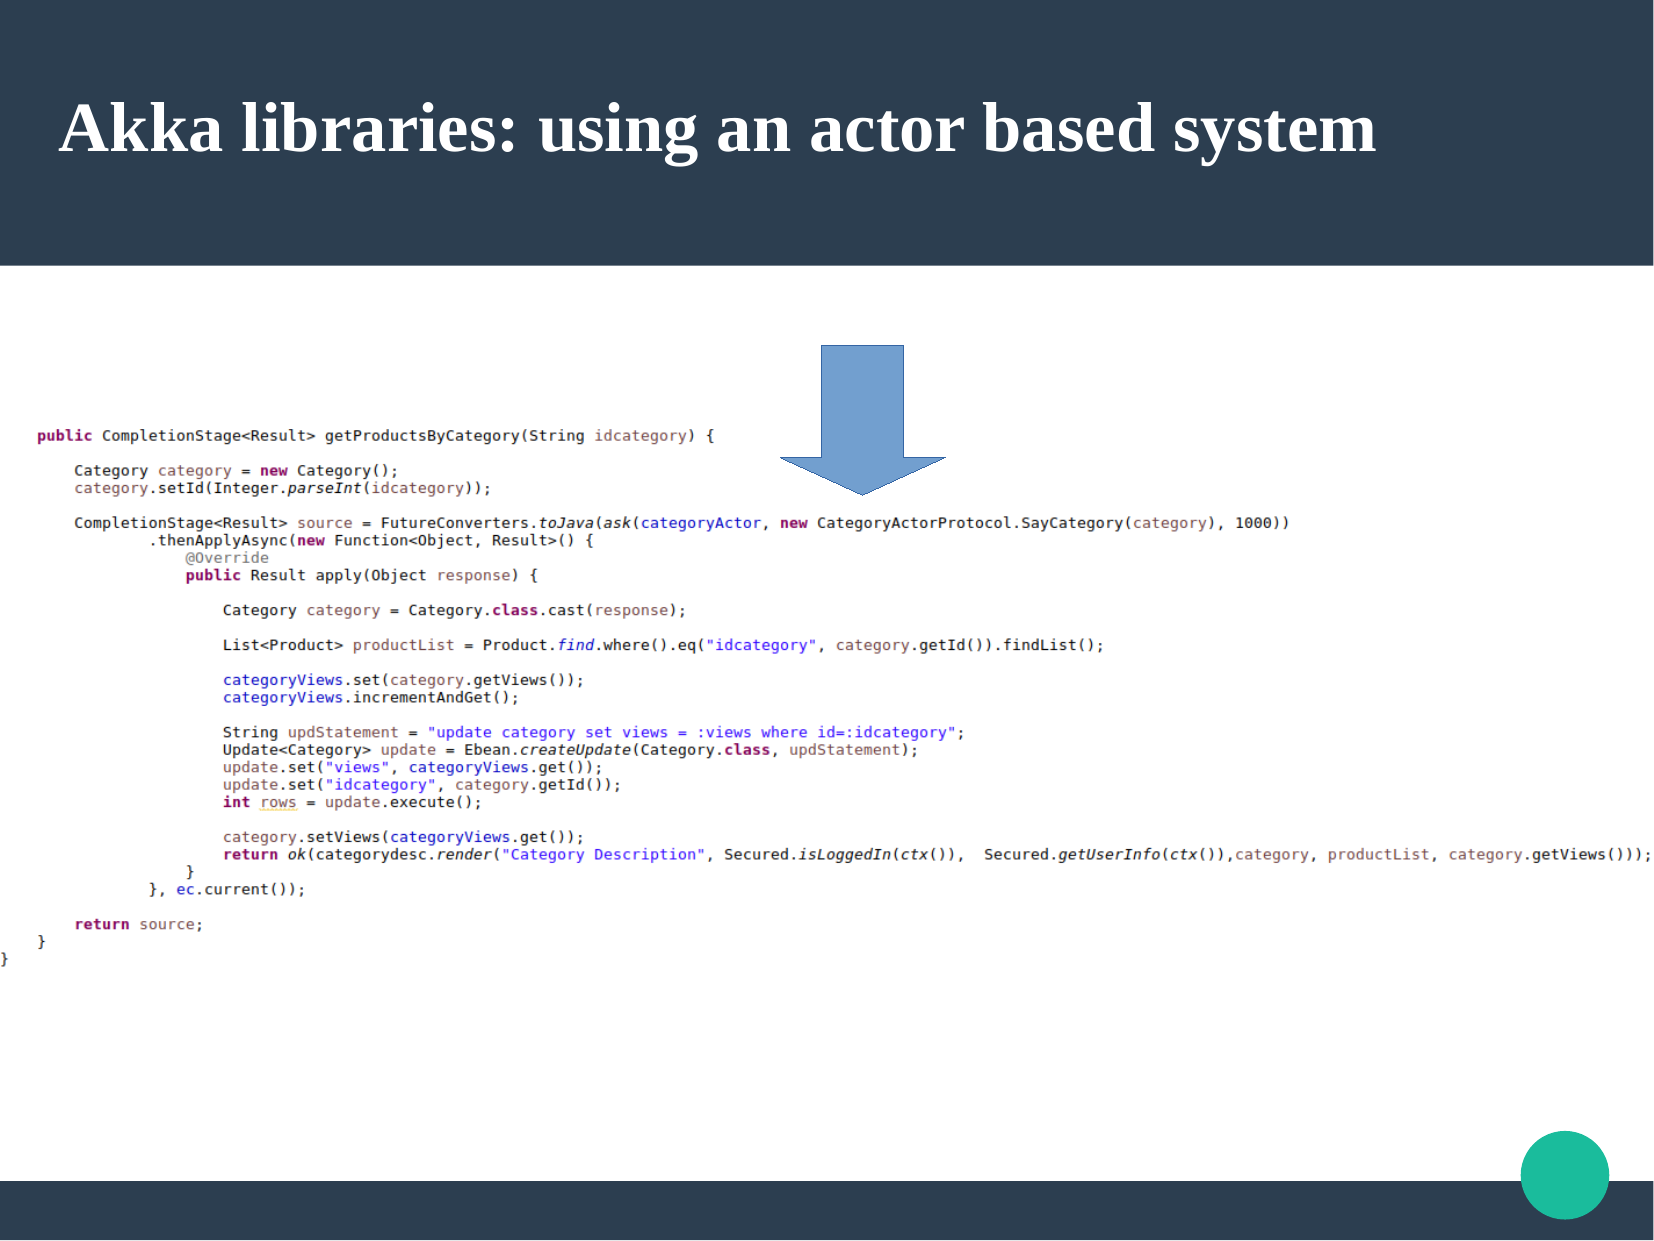

# Akka libraries: using an actor based system